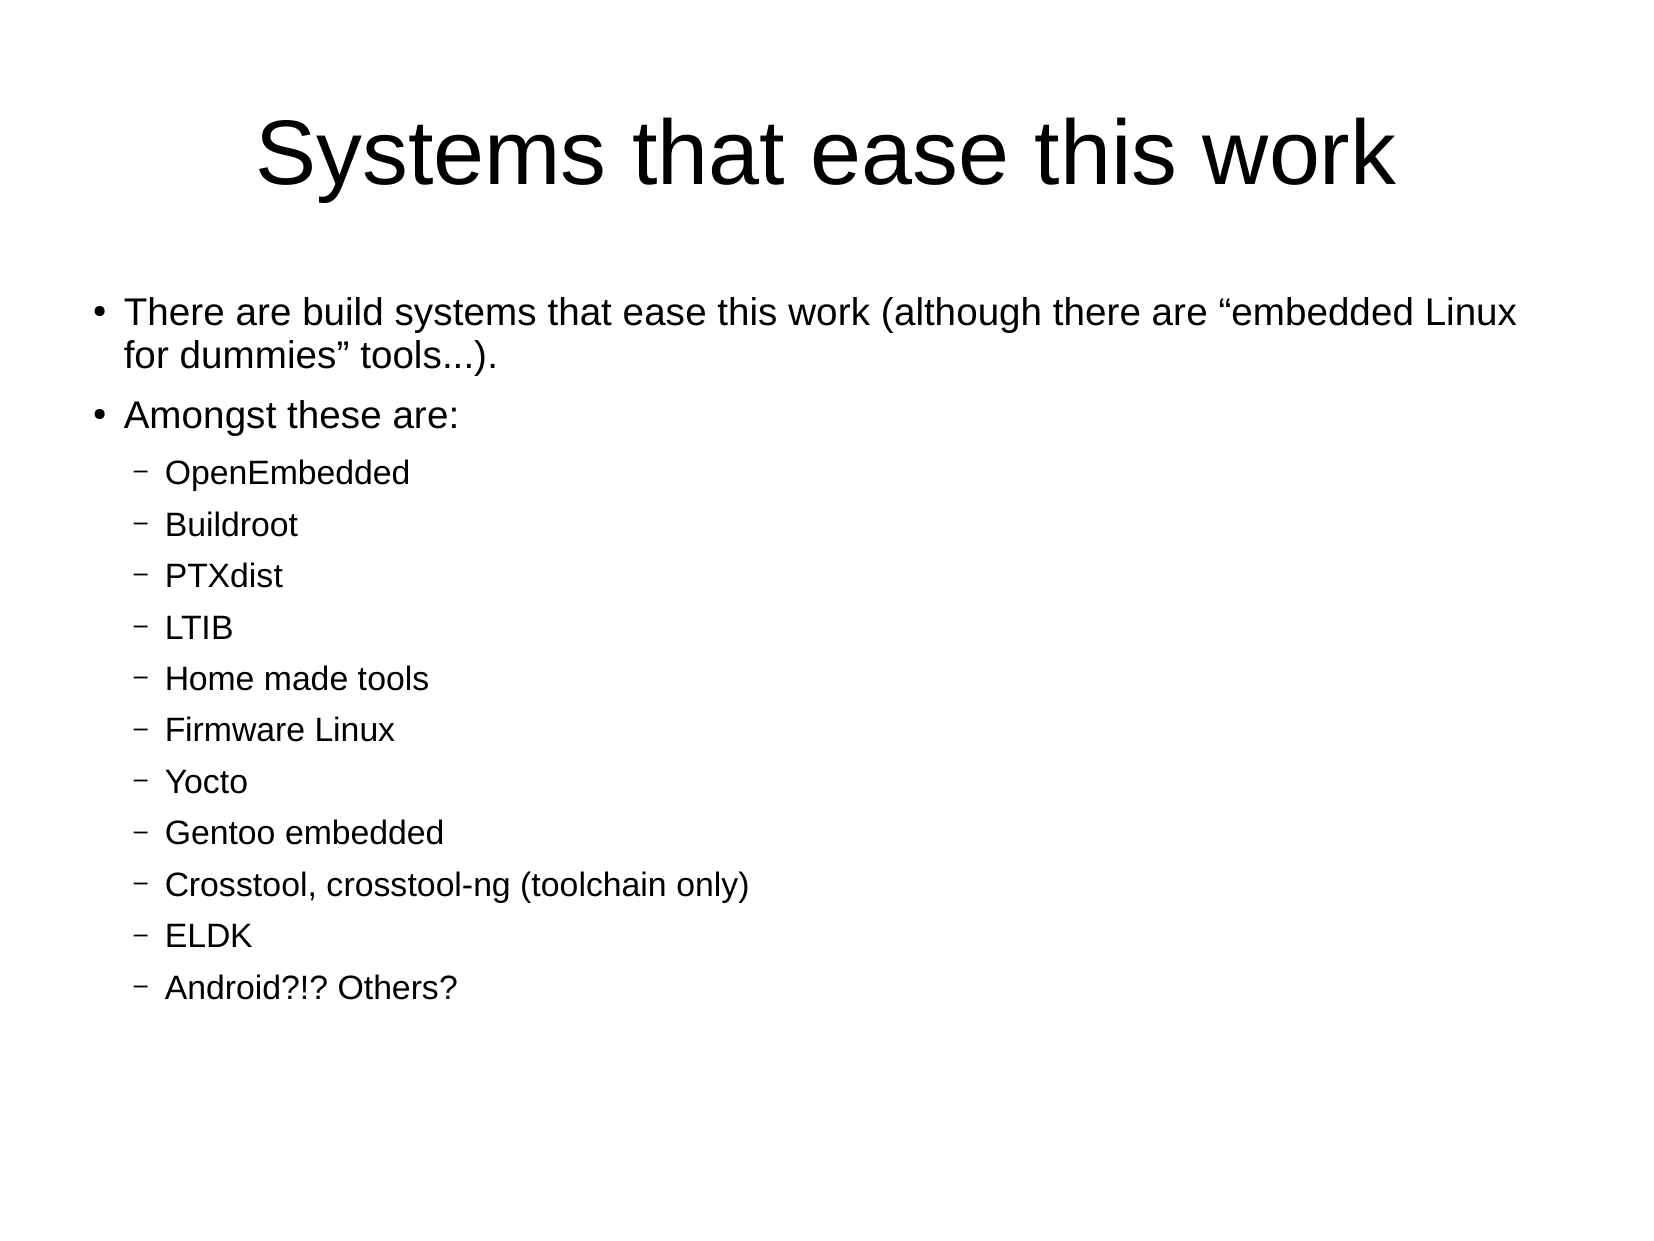

# Systems that ease this work
There are build systems that ease this work (although there are “embedded Linux for dummies” tools...).
Amongst these are:
OpenEmbedded
Buildroot
PTXdist
LTIB
Home made tools
Firmware Linux
Yocto
Gentoo embedded
Crosstool, crosstool-ng (toolchain only)
ELDK
Android?!? Others?